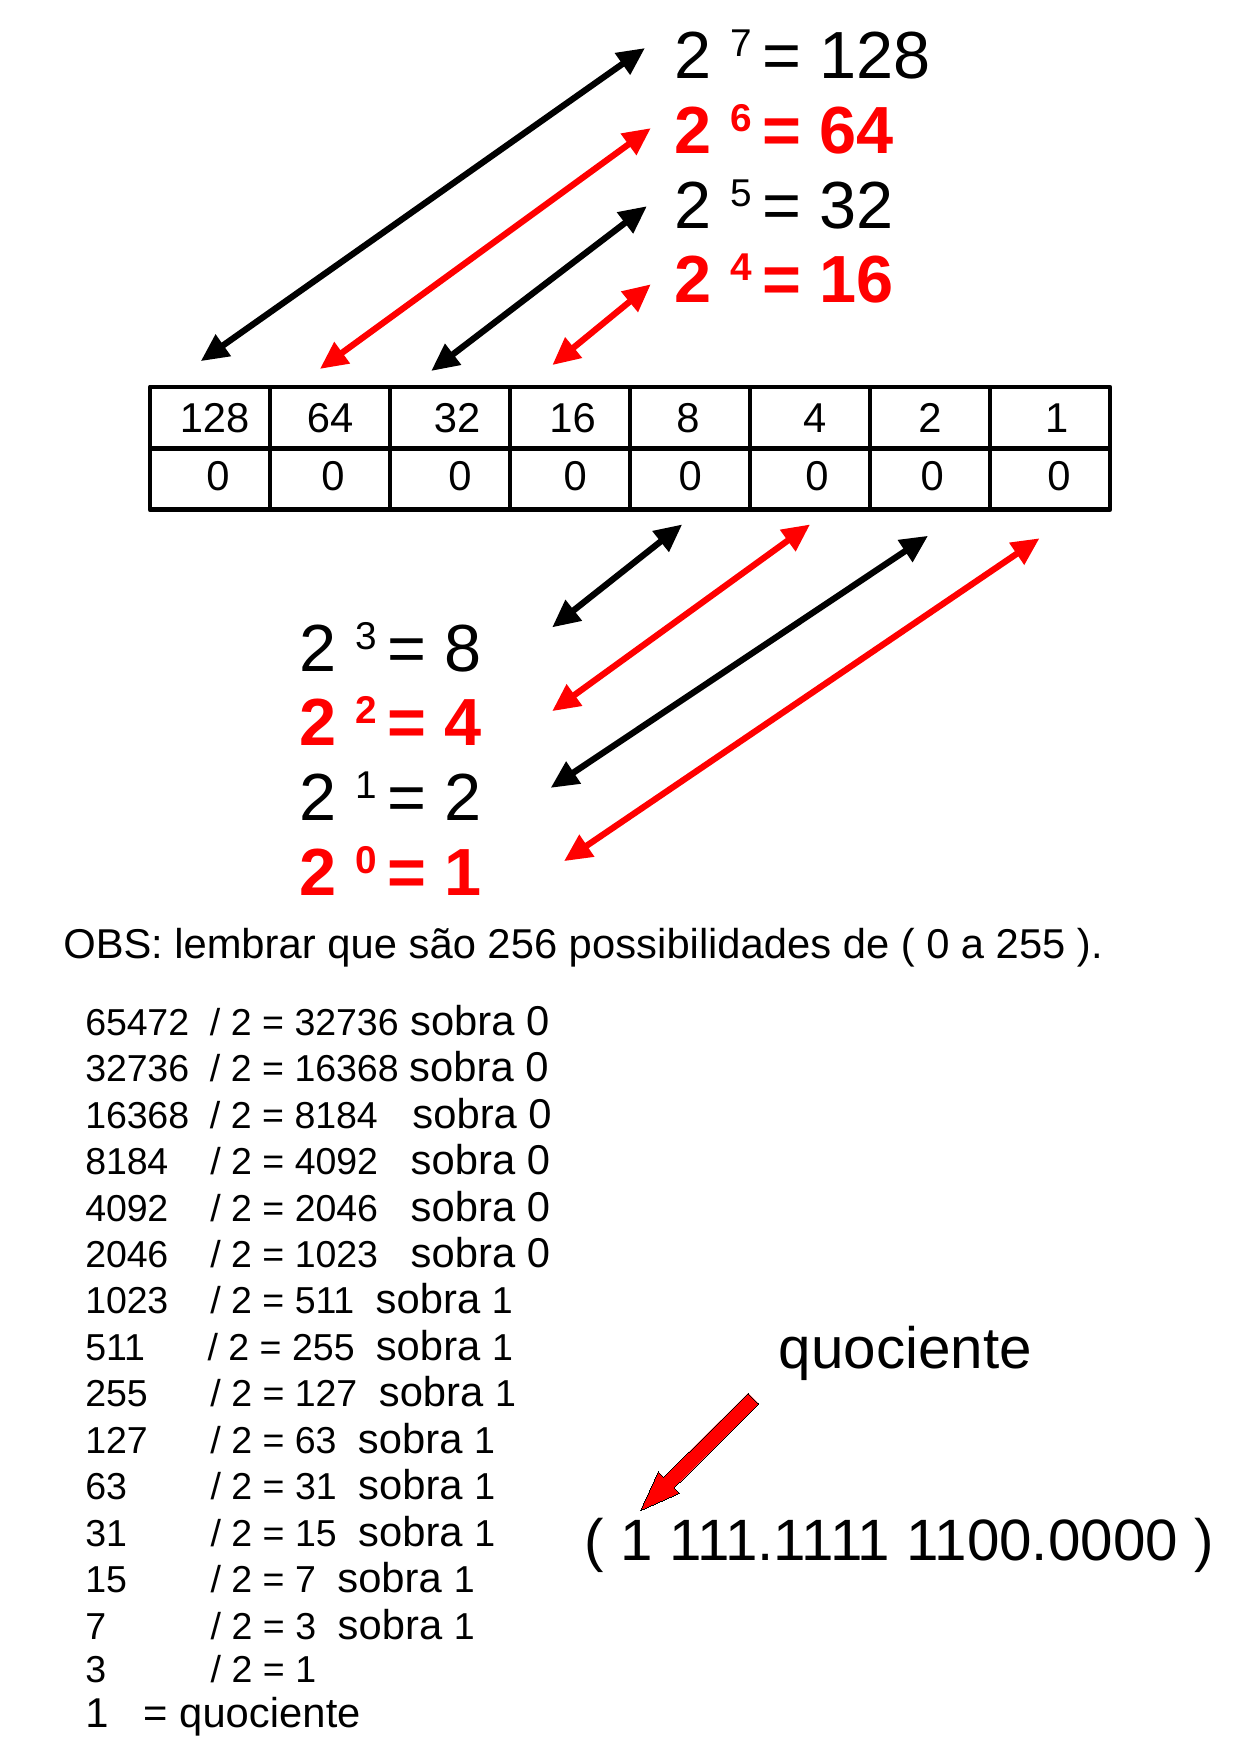

2 7 = 128
2 6 = 64
2 5 = 32
2 4 = 16
128 64 32 16 8 4 2 1
 0 0 0 0 0 0 0 0
2 3 = 8
2 2 = 4
2 1 = 2
2 0 = 1
OBS: lembrar que são 256 possibilidades de ( 0 a 255 ).
65472 / 2 = 32736 sobra 0
32736 / 2 = 16368 sobra 0
16368 / 2 = 8184 sobra 0
8184 / 2 = 4092 sobra 0
4092 / 2 = 2046 sobra 0
2046 / 2 = 1023 sobra 0
1023 / 2 = 511 sobra 1
511 / 2 = 255 sobra 1
255 / 2 = 127 sobra 1
127 / 2 = 63 sobra 1
63 / 2 = 31 sobra 1
31 / 2 = 15 sobra 1
15 / 2 = 7 sobra 1
7 / 2 = 3 sobra 1
3 / 2 = 1
1 = quociente
quociente
( 1 111.1111 1100.0000 )